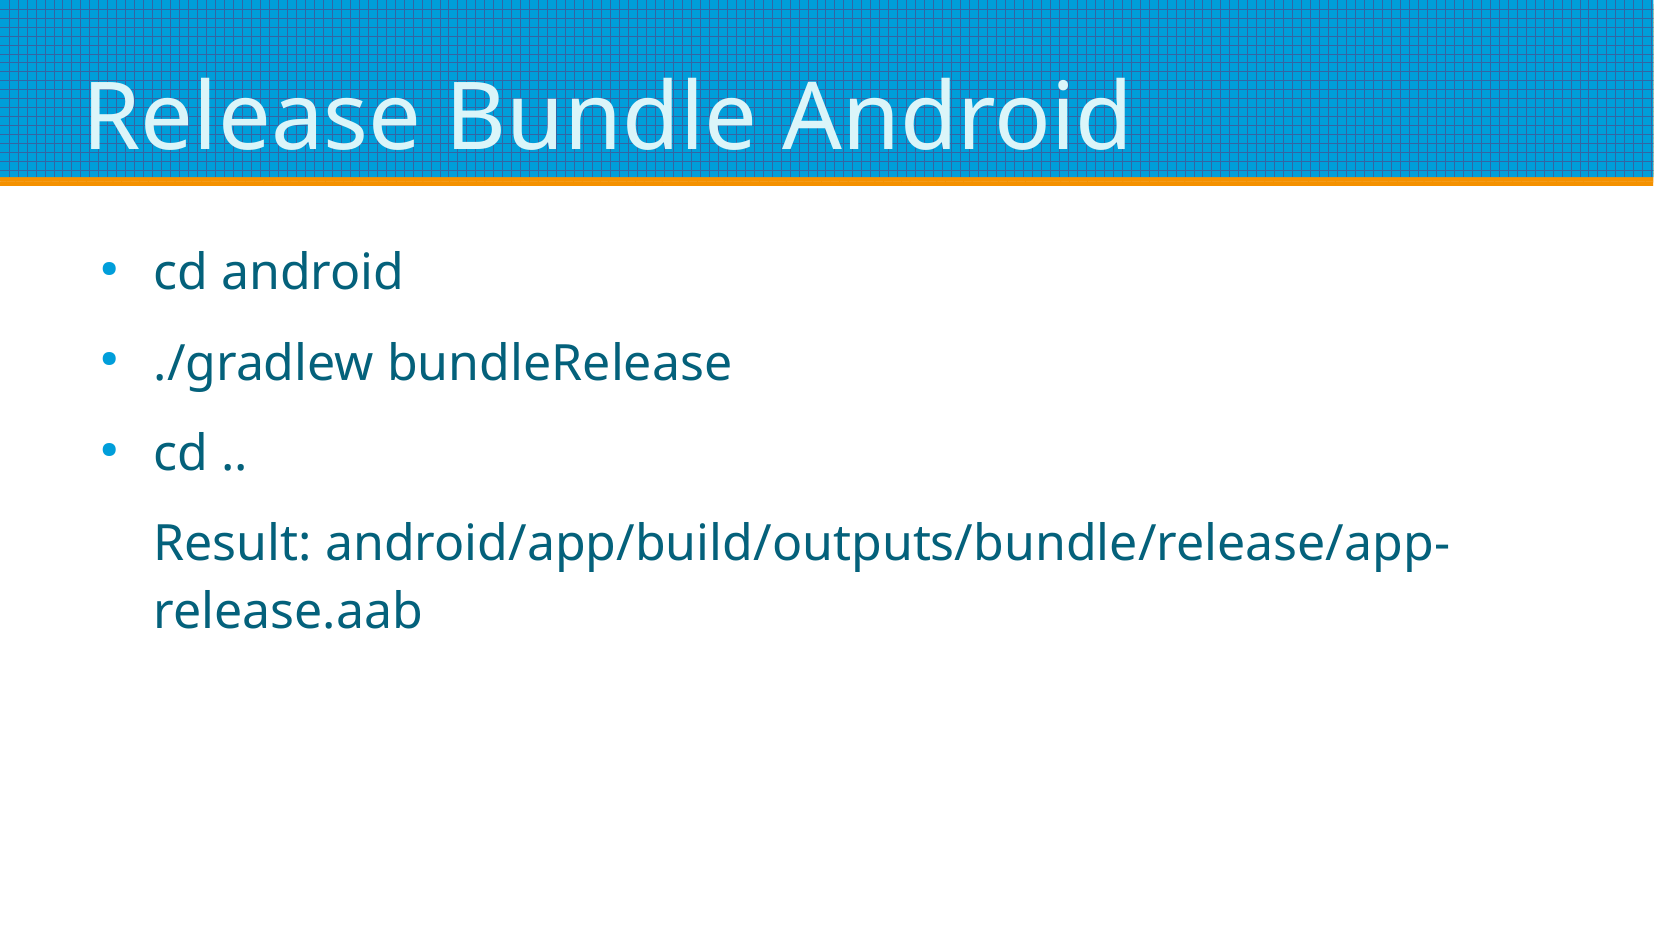

# Release Bundle Android
cd android
./gradlew bundleRelease
cd ..
Result: android/app/build/outputs/bundle/release/app-release.aab